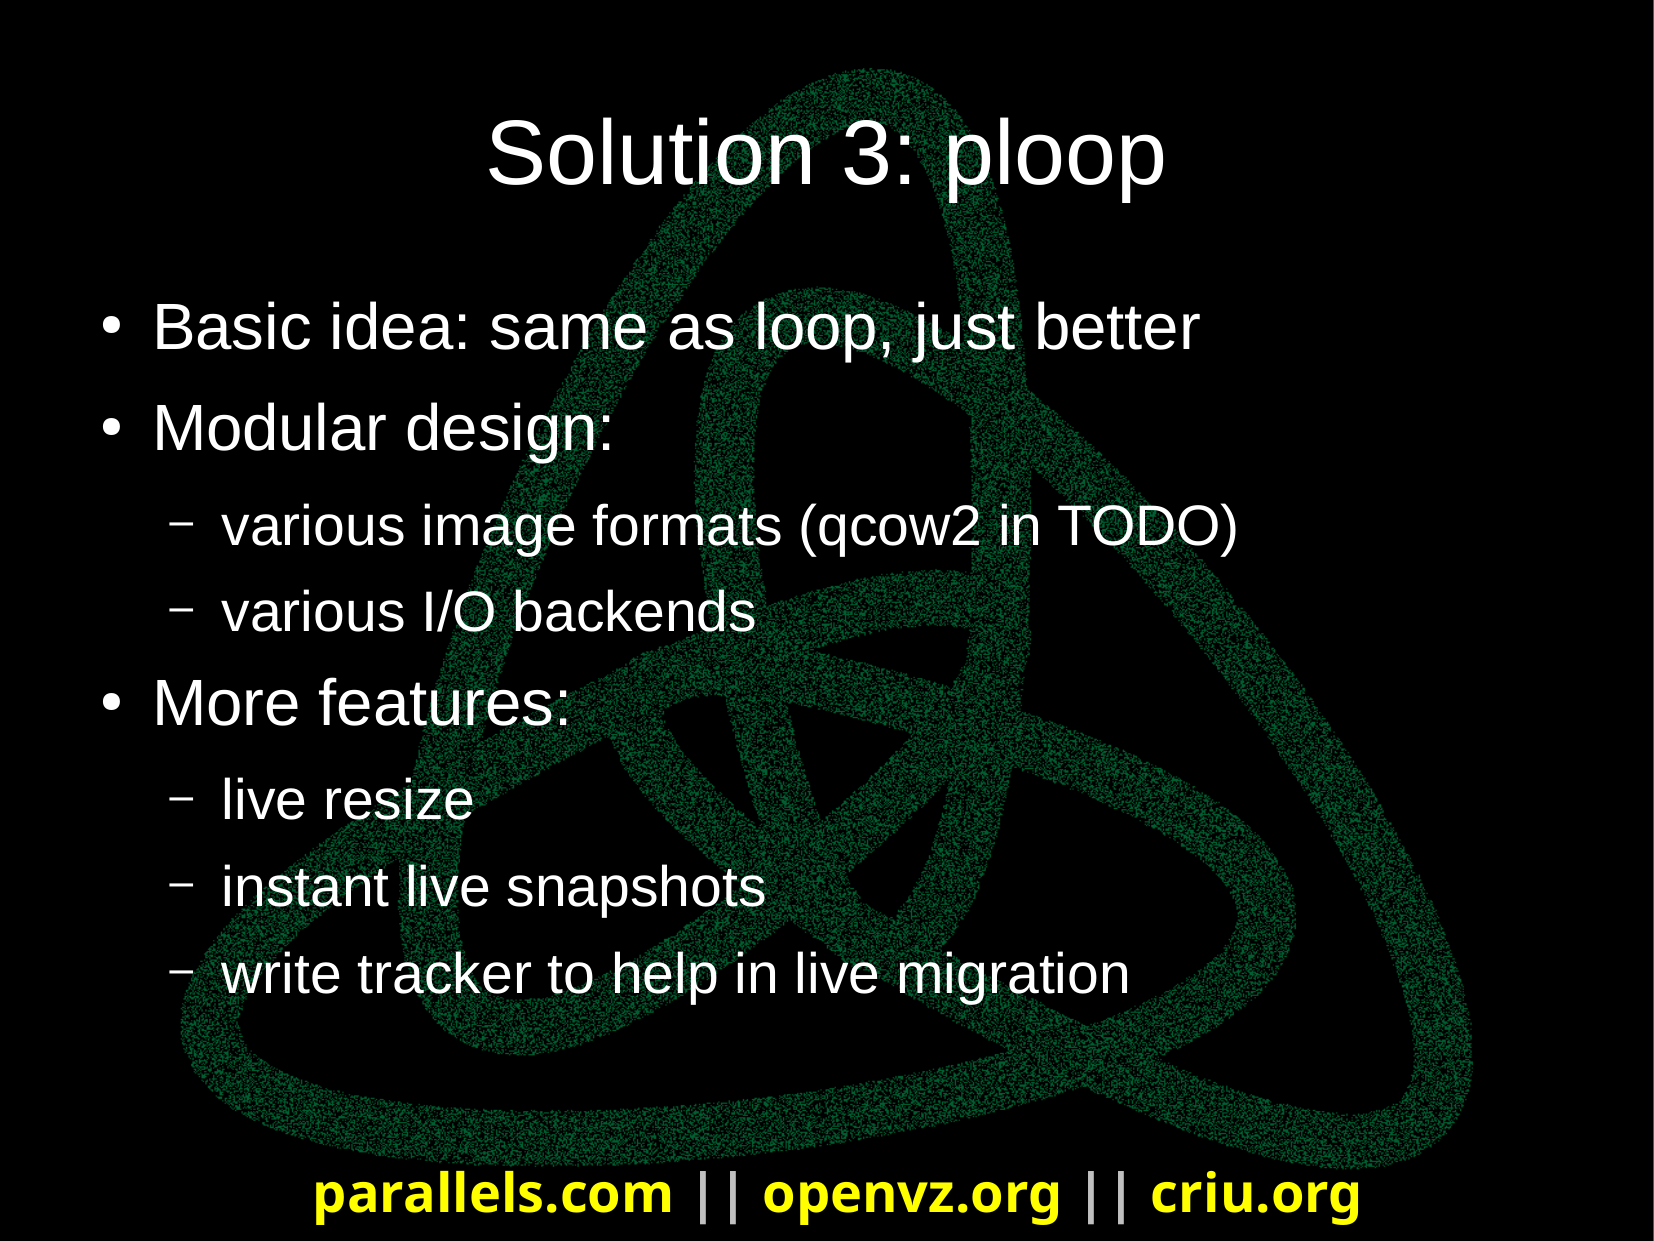

# Solution 3: ploop
Basic idea: same as loop, just better
Modular design:
various image formats (qcow2 in TODO)
various I/O backends
More features:
live resize
instant live snapshots
write tracker to help in live migration